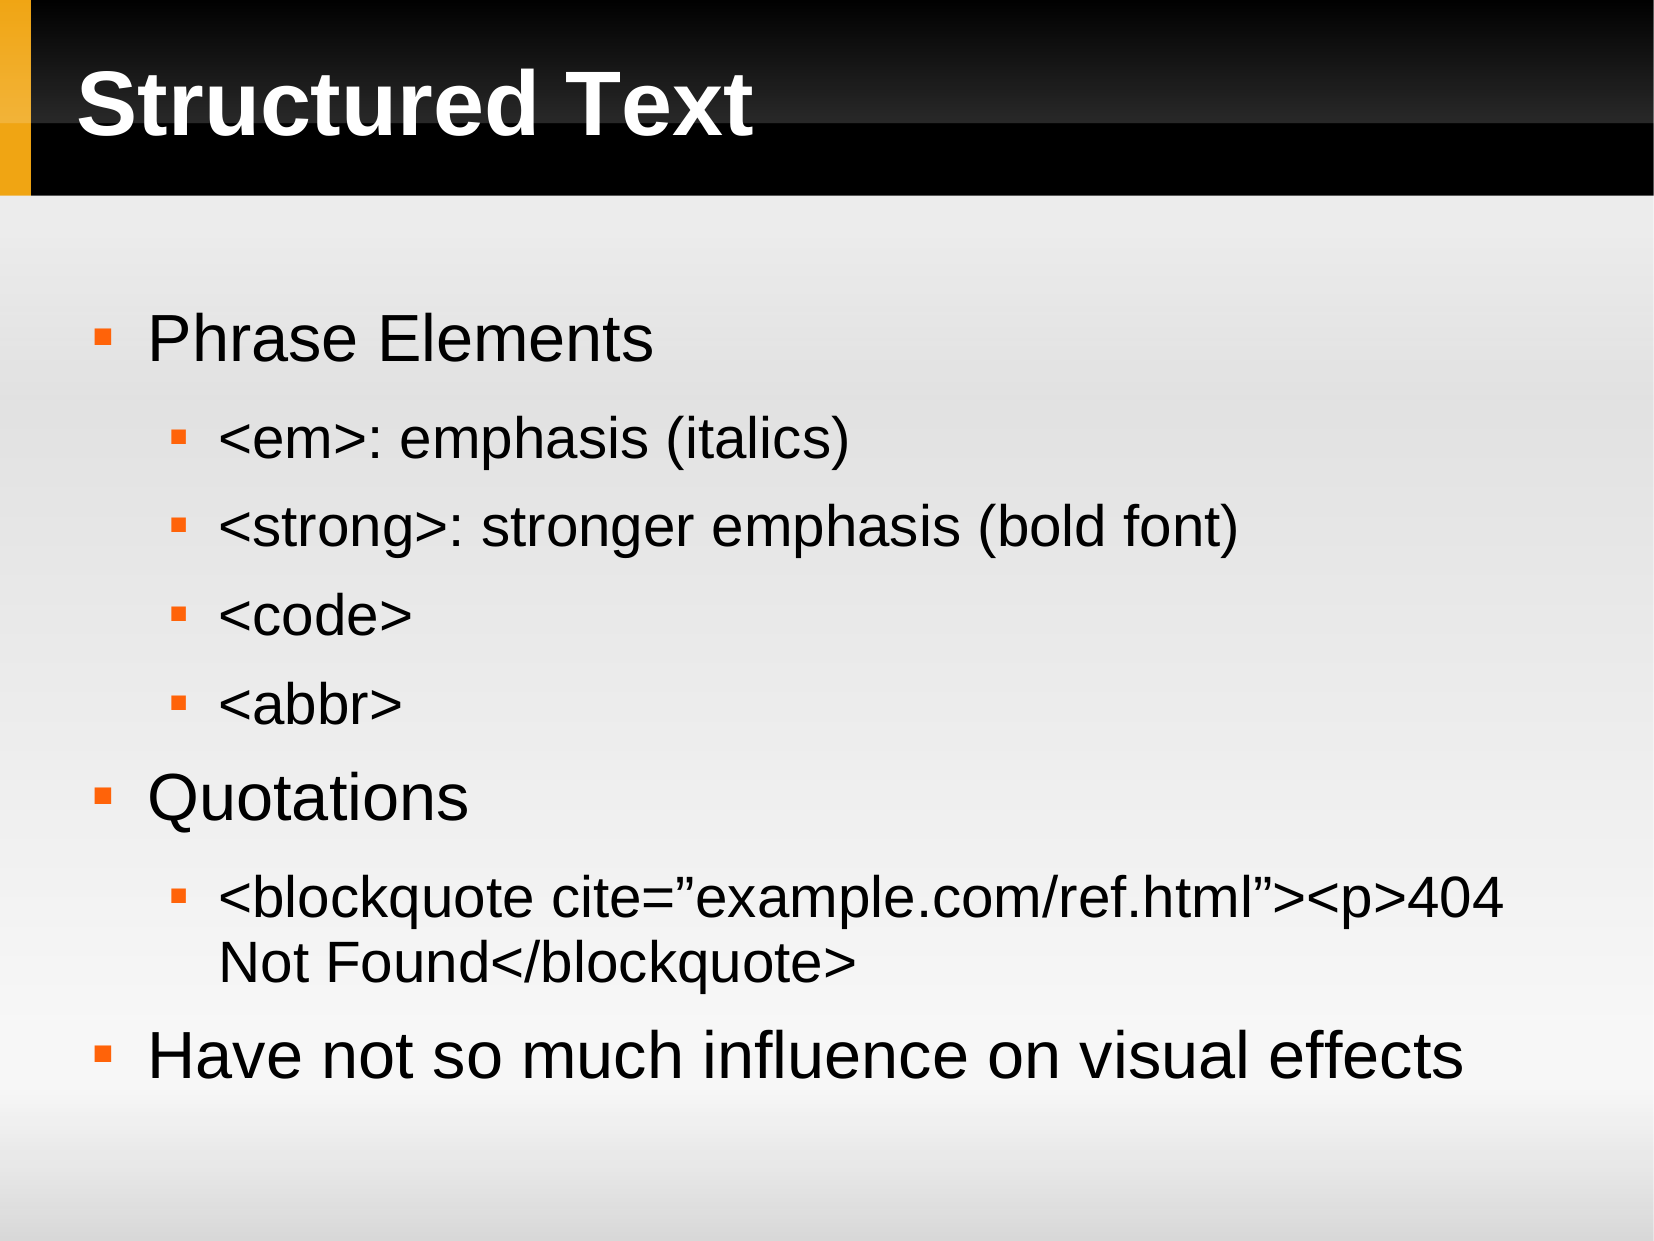

# Structured Text
Phrase Elements
<em>: emphasis (italics)
<strong>: stronger emphasis (bold font)
<code>
<abbr>
Quotations
<blockquote cite=”example.com/ref.html”><p>404 Not Found</blockquote>
Have not so much influence on visual effects